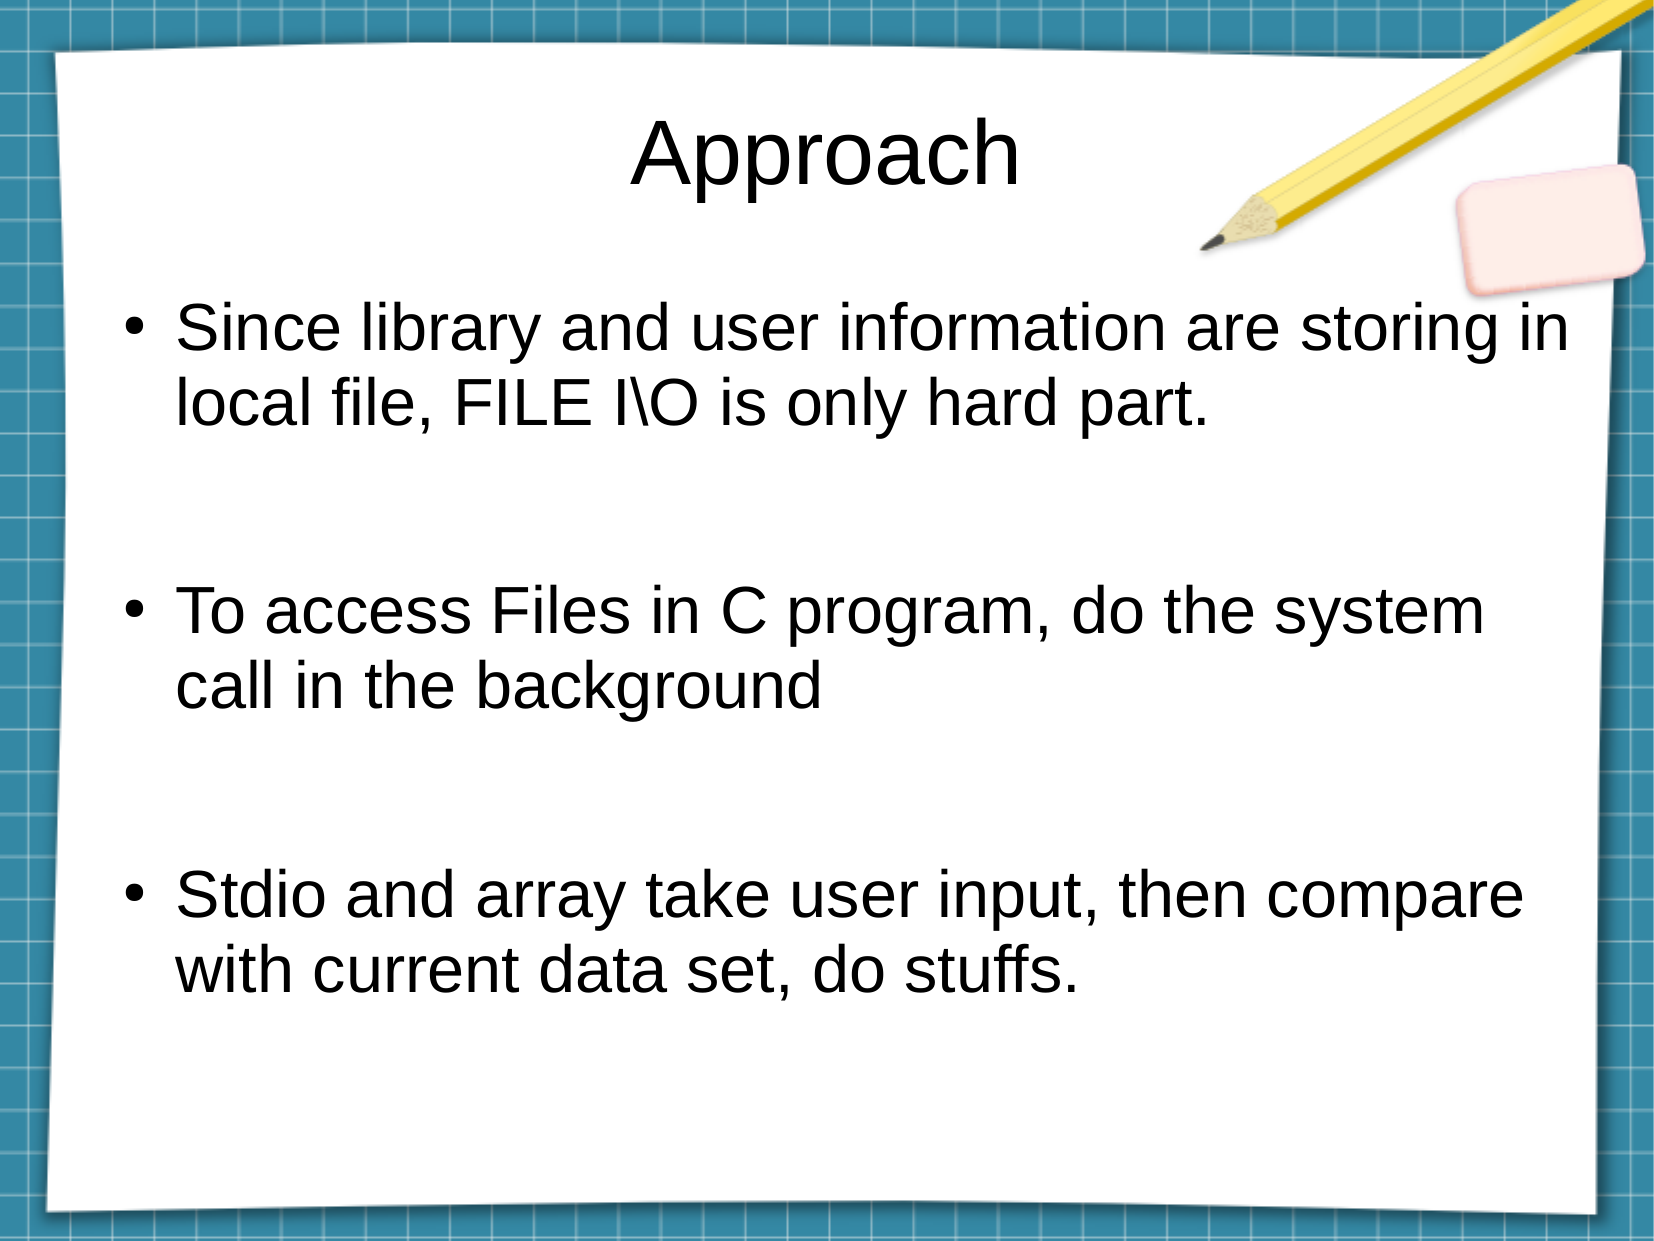

# Approach
Since library and user information are storing in local file, FILE I\O is only hard part.
To access Files in C program, do the system call in the background
Stdio and array take user input, then compare with current data set, do stuffs.